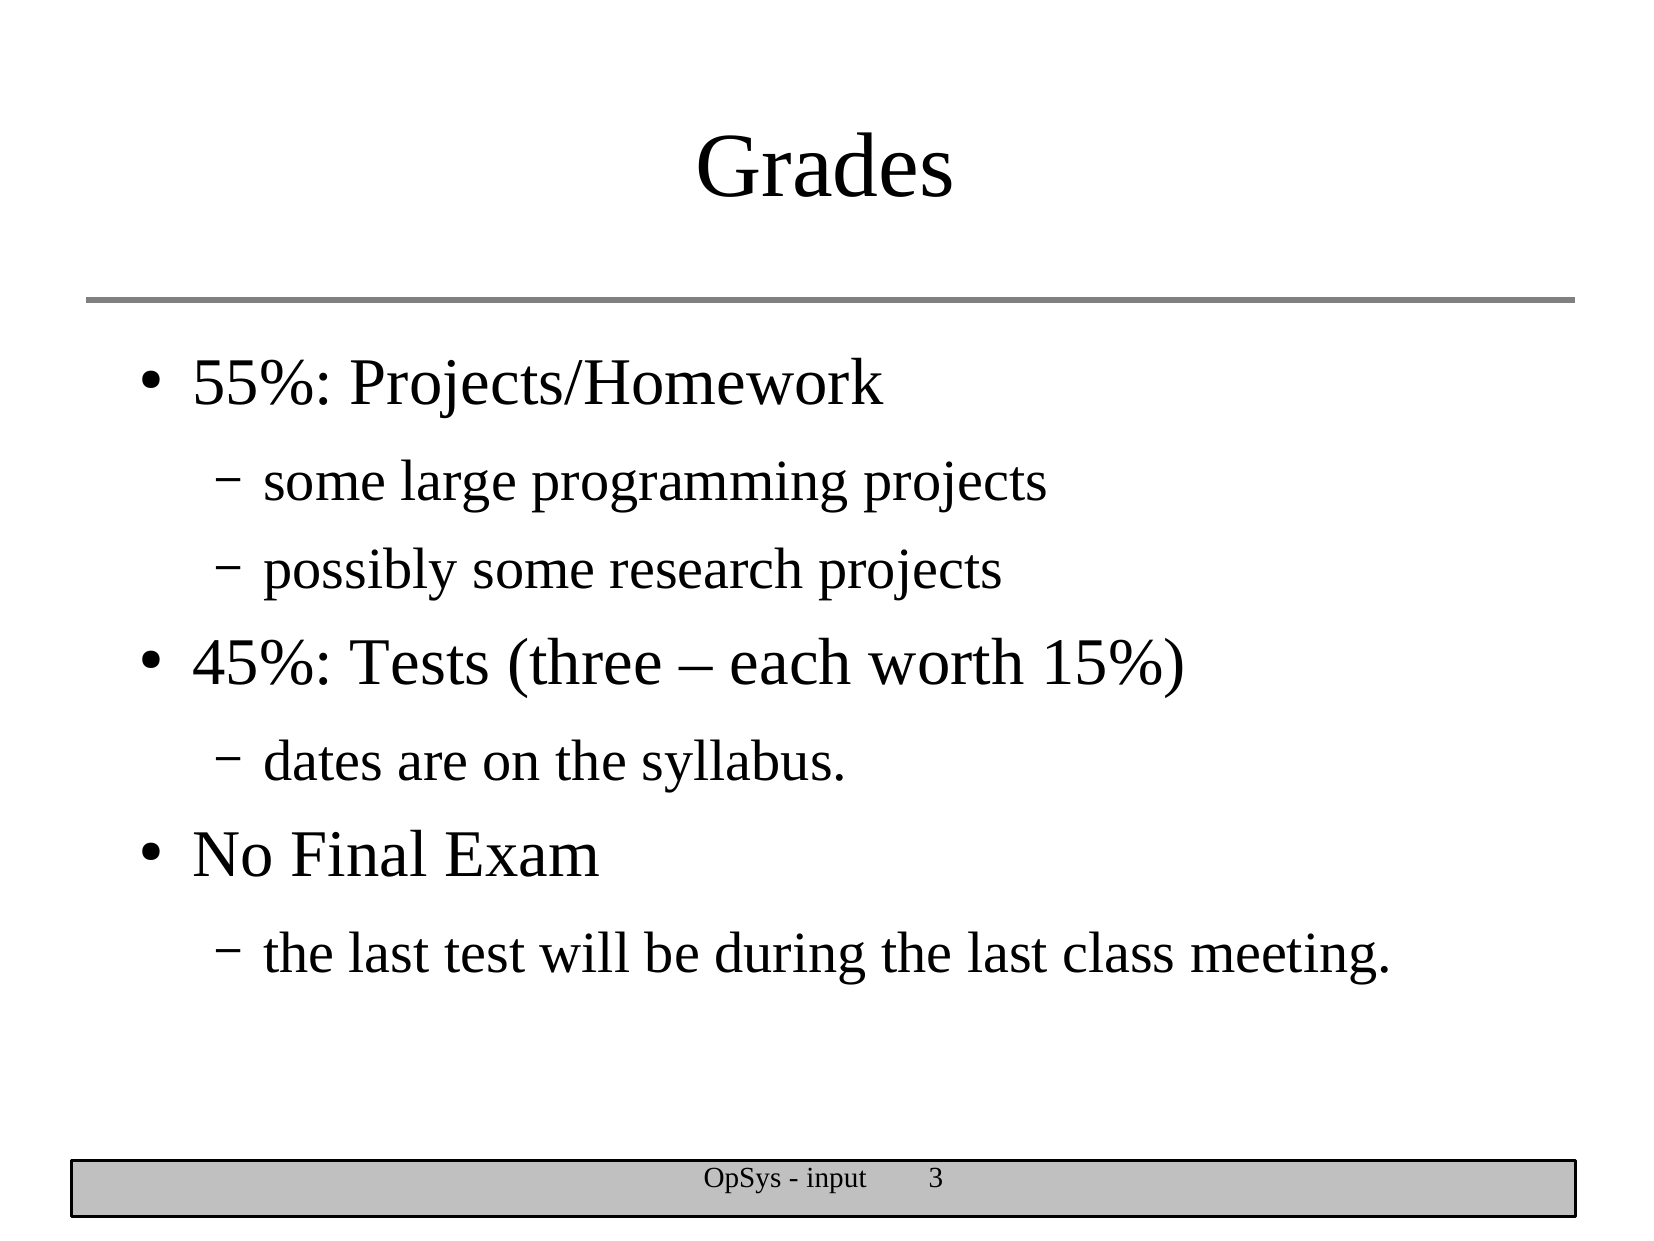

# Grades
55%: Projects/Homework
some large programming projects
possibly some research projects
45%: Tests (three – each worth 15%)
dates are on the syllabus.
No Final Exam
the last test will be during the last class meeting.